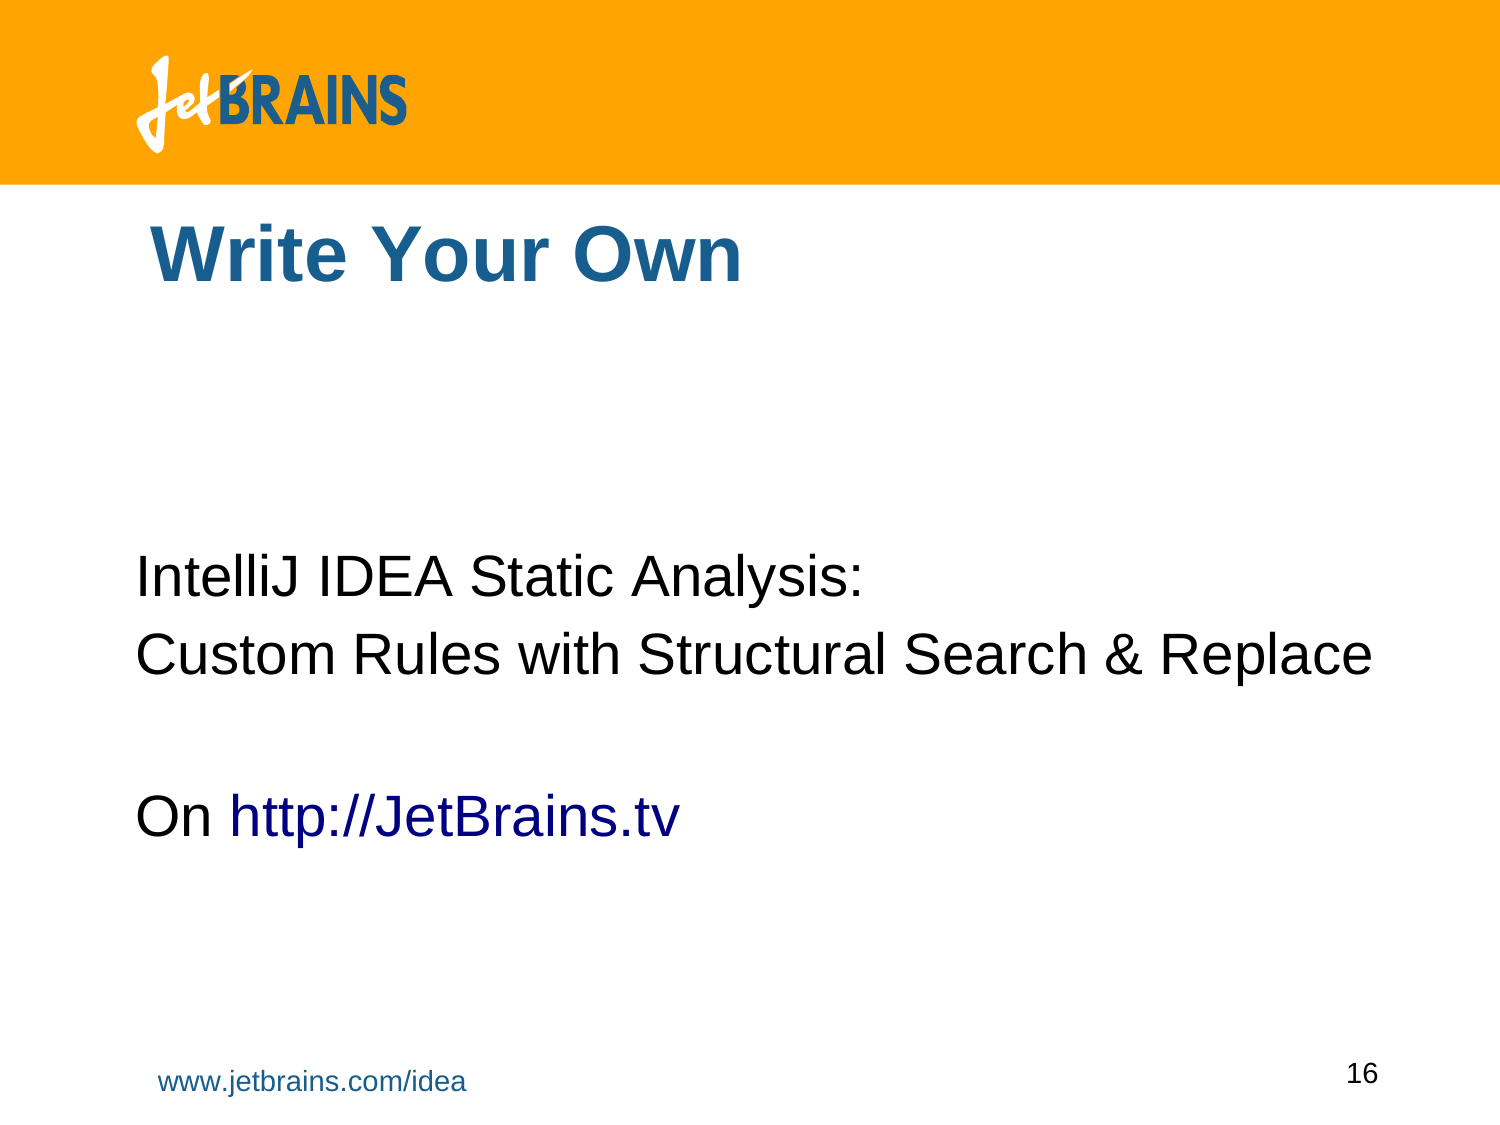

# Write Your Own
IntelliJ IDEA Static Analysis:
Custom Rules with Structural Search & Replace
On http://JetBrains.tv